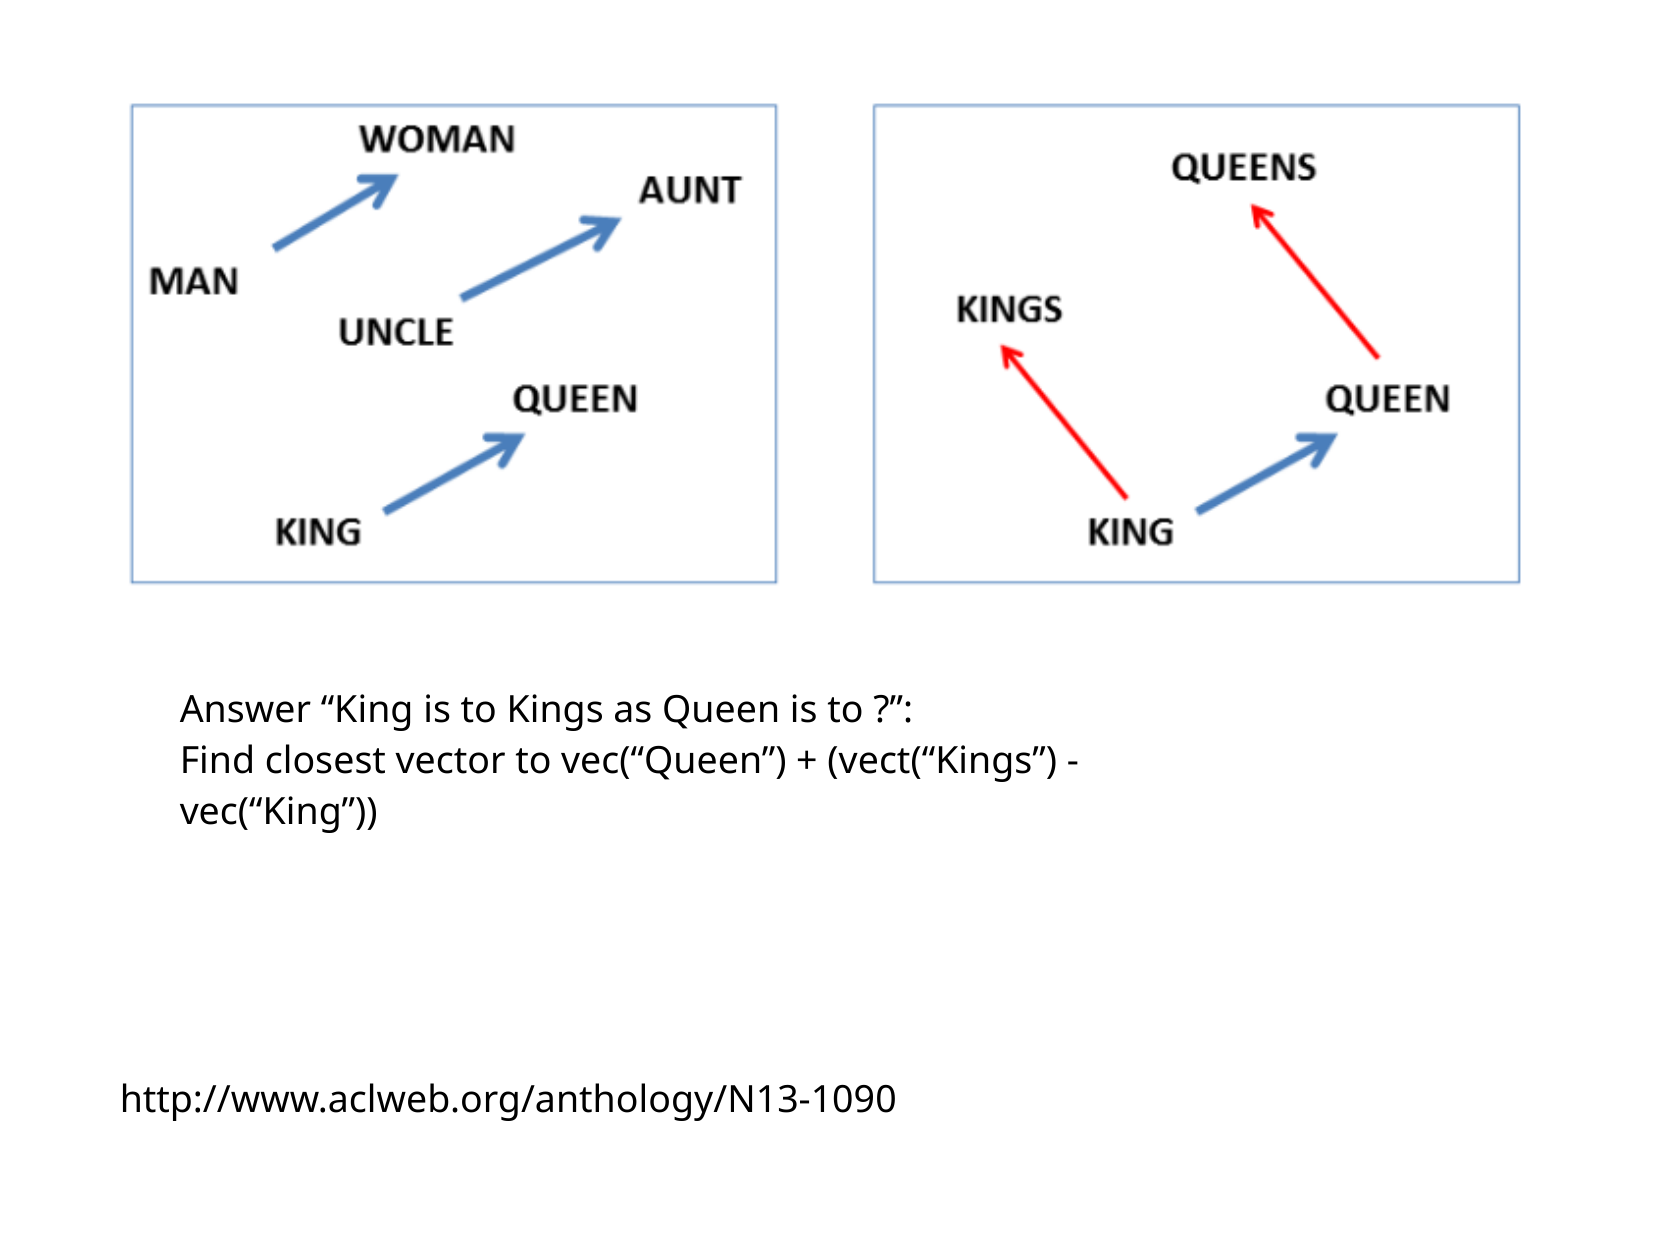

#
Answer “King is to Kings as Queen is to ?”:
Find closest vector to vec(“Queen”) + (vect(“Kings”) - vec(“King”))
http://www.aclweb.org/anthology/N13-1090